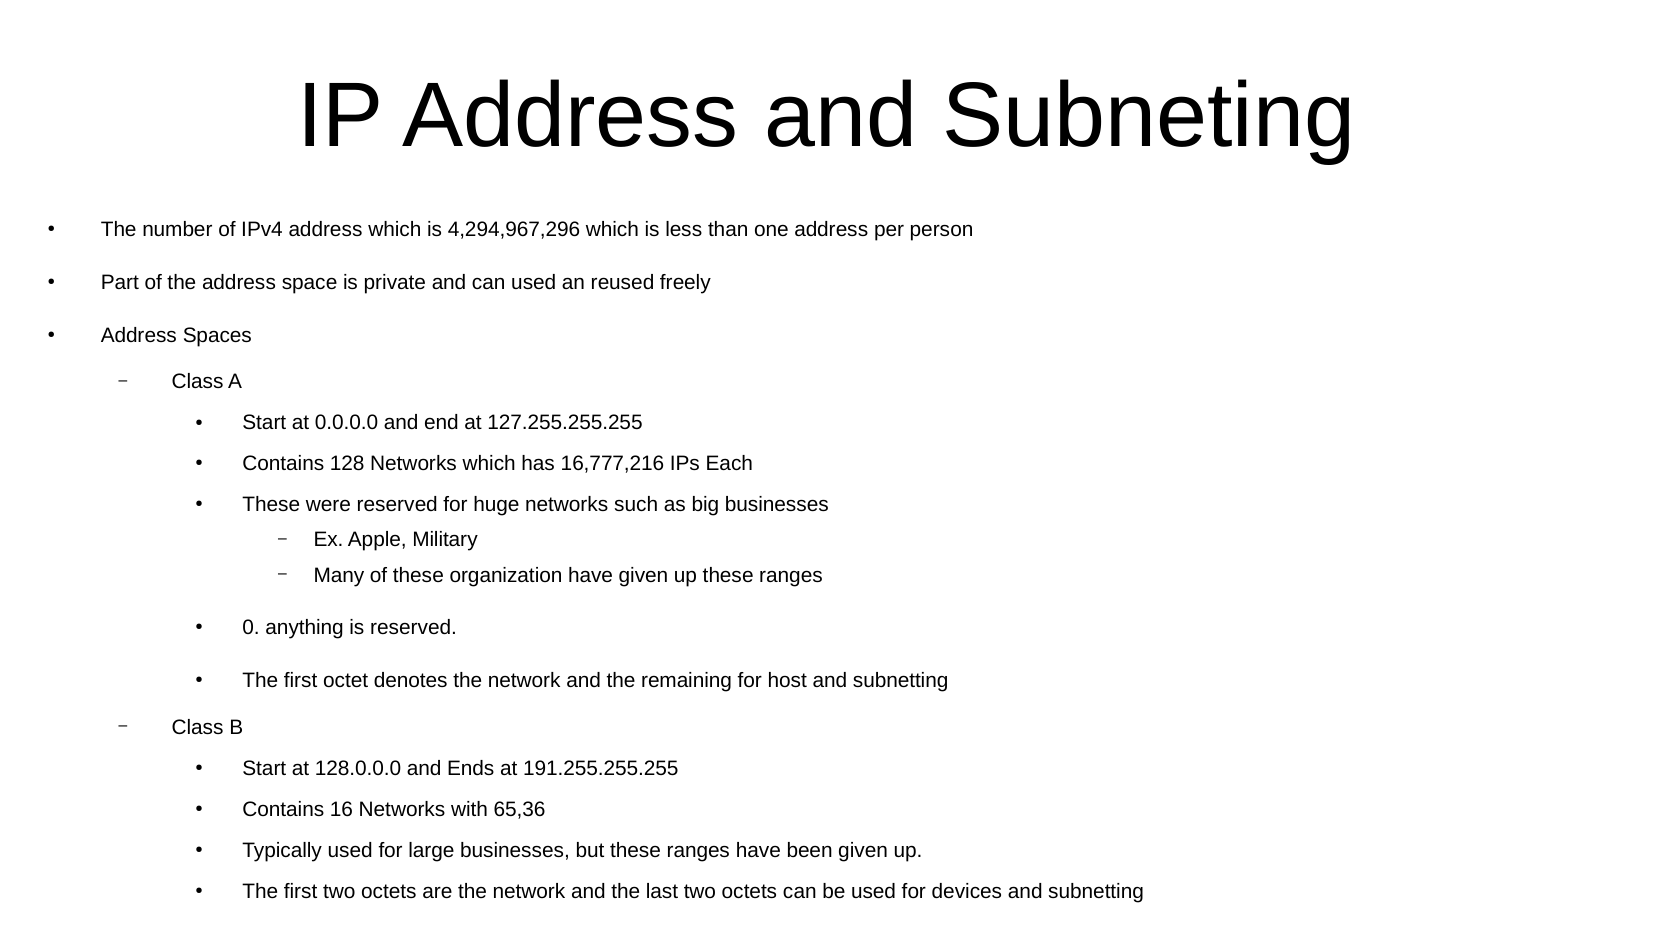

# IP Address and Subneting
The number of IPv4 address which is 4,294,967,296 which is less than one address per person
Part of the address space is private and can used an reused freely
Address Spaces
Class A
Start at 0.0.0.0 and end at 127.255.255.255
Contains 128 Networks which has 16,777,216 IPs Each
These were reserved for huge networks such as big businesses
Ex. Apple, Military
Many of these organization have given up these ranges
0. anything is reserved.
The first octet denotes the network and the remaining for host and subnetting
Class B
Start at 128.0.0.0 and Ends at 191.255.255.255
Contains 16 Networks with 65,36
Typically used for large businesses, but these ranges have been given up.
The first two octets are the network and the last two octets can be used for devices and subnetting